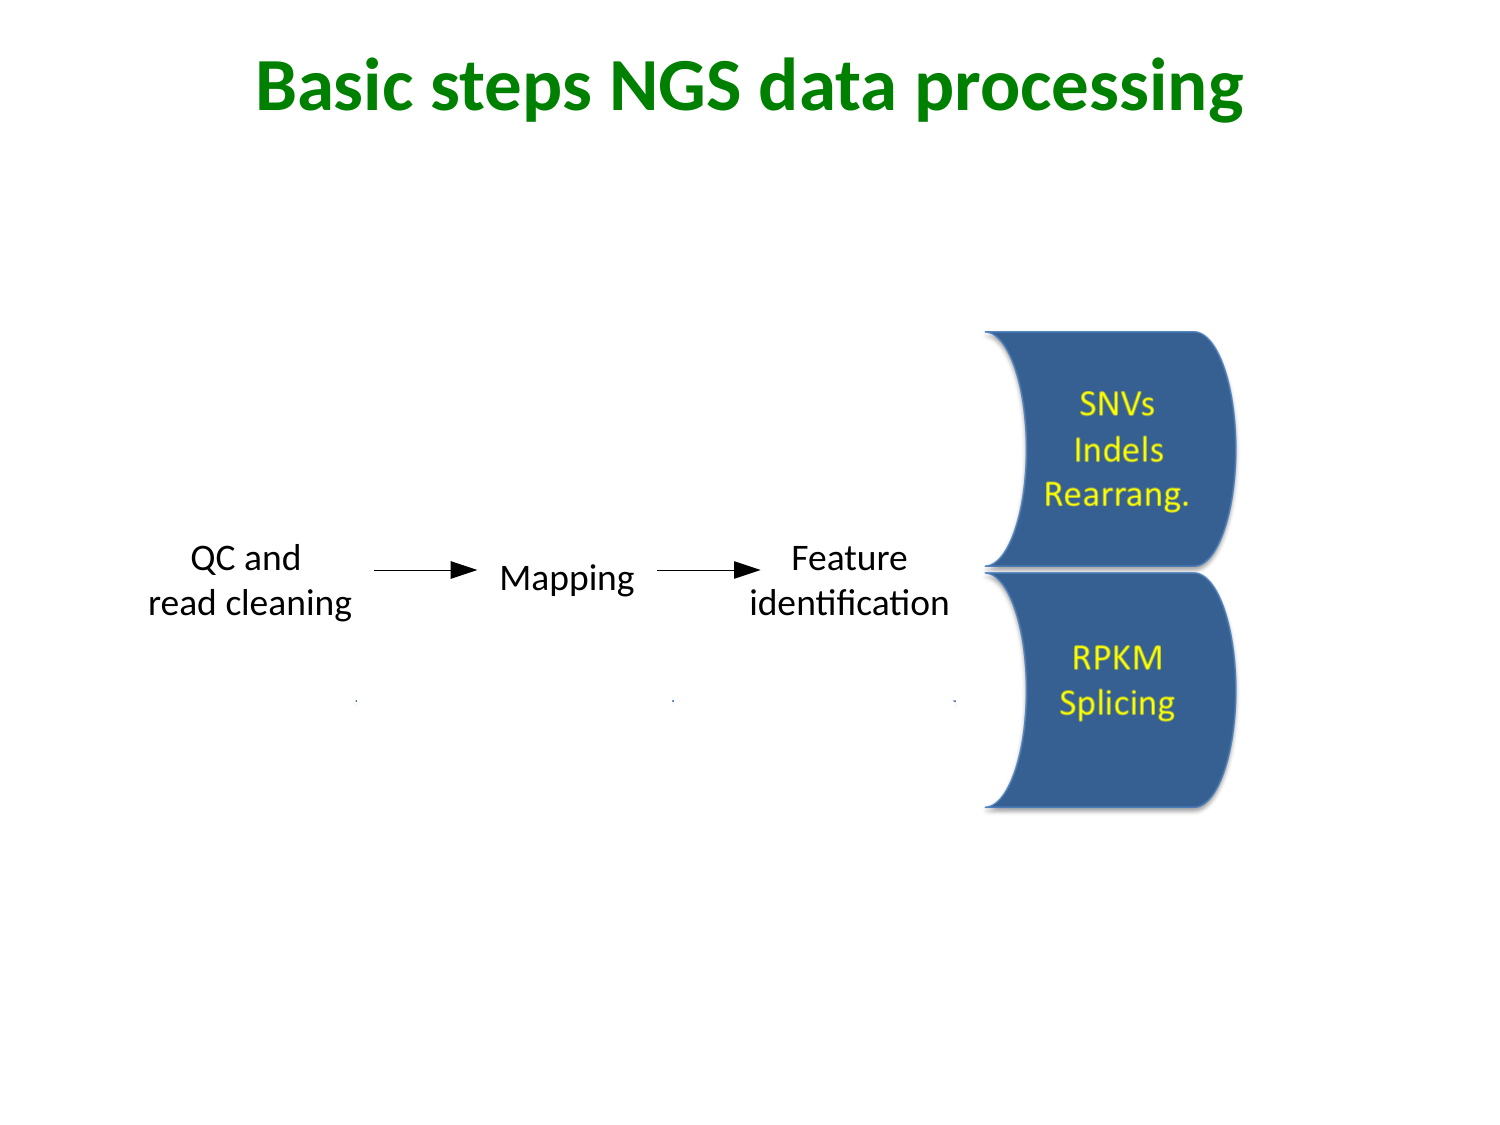

Basic steps NGS data processing
QC and
read cleaning
Mapping
Feature
identification